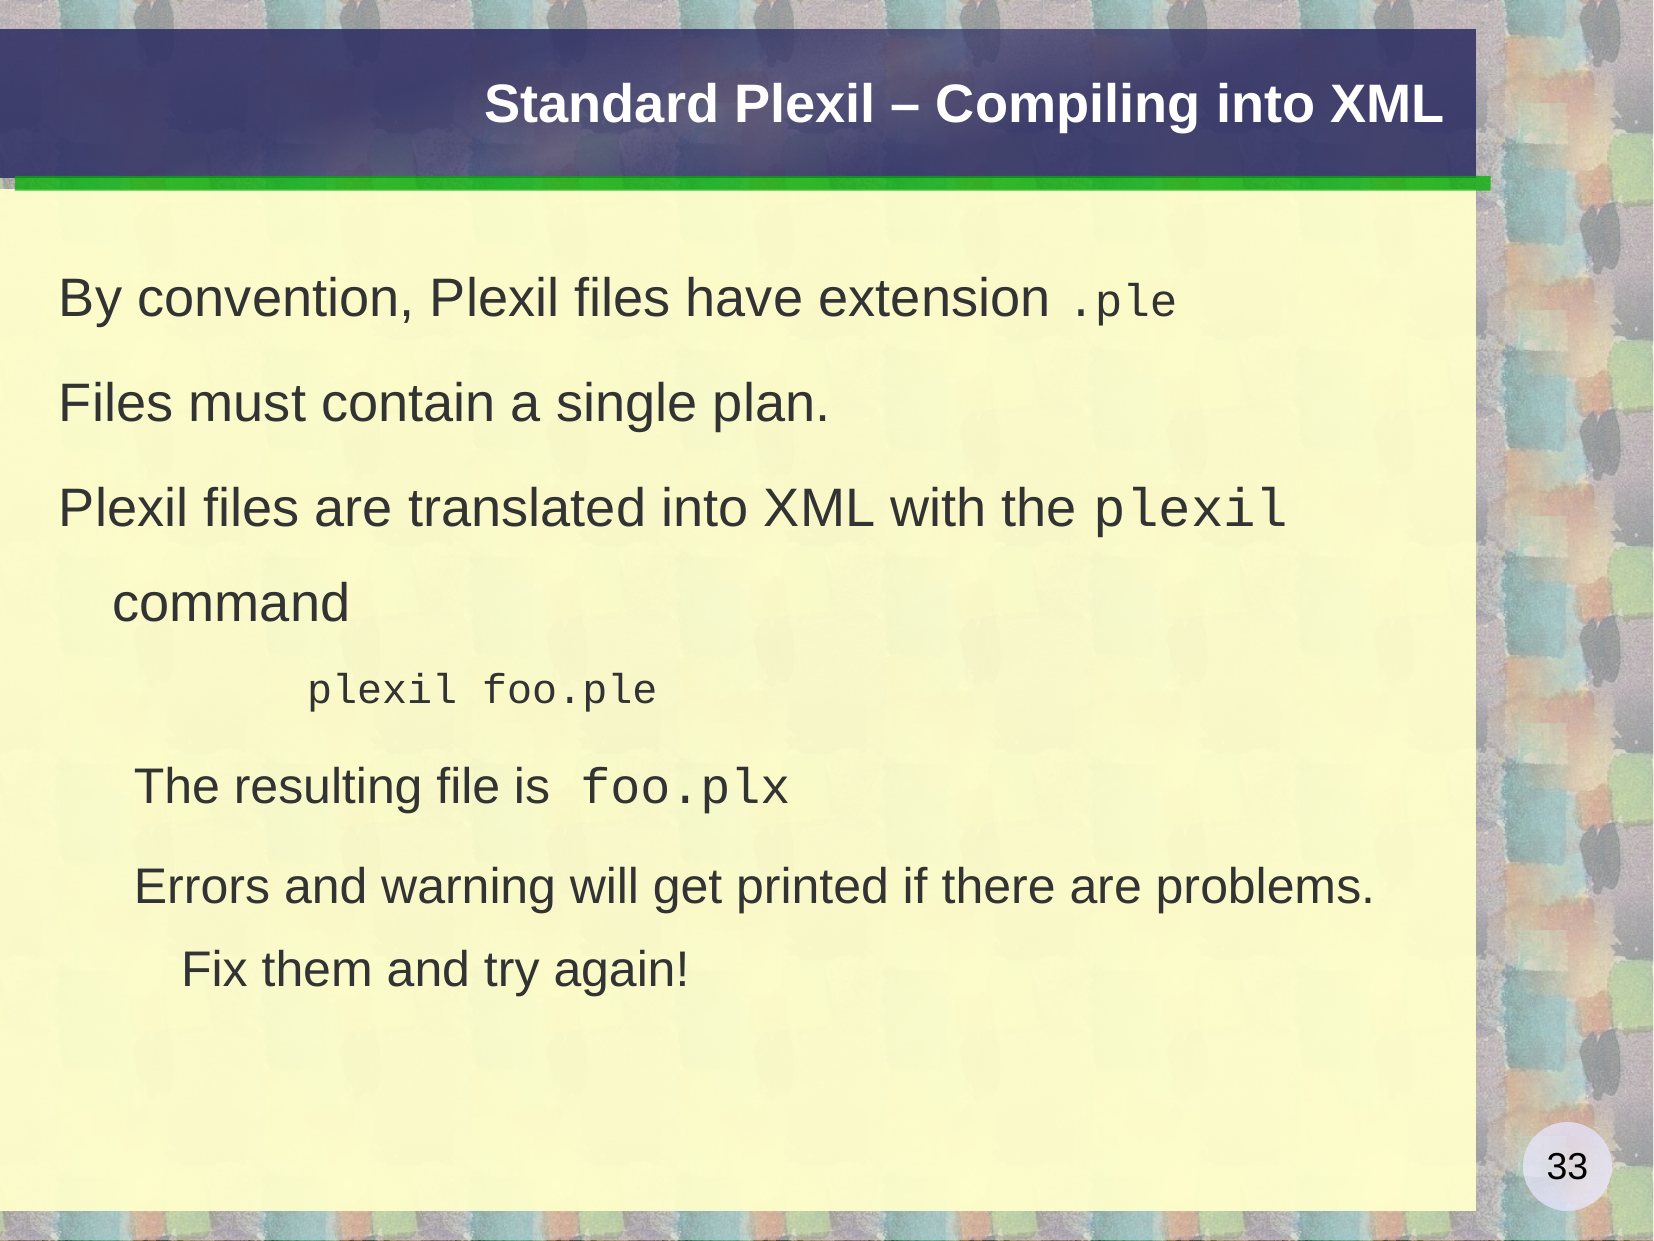

# Standard Plexil – Compiling into XML
By convention, Plexil files have extension .ple
Files must contain a single plan.
Plexil files are translated into XML with the plexil command
plexil foo.ple
The resulting file is foo.plx
Errors and warning will get printed if there are problems. Fix them and try again!